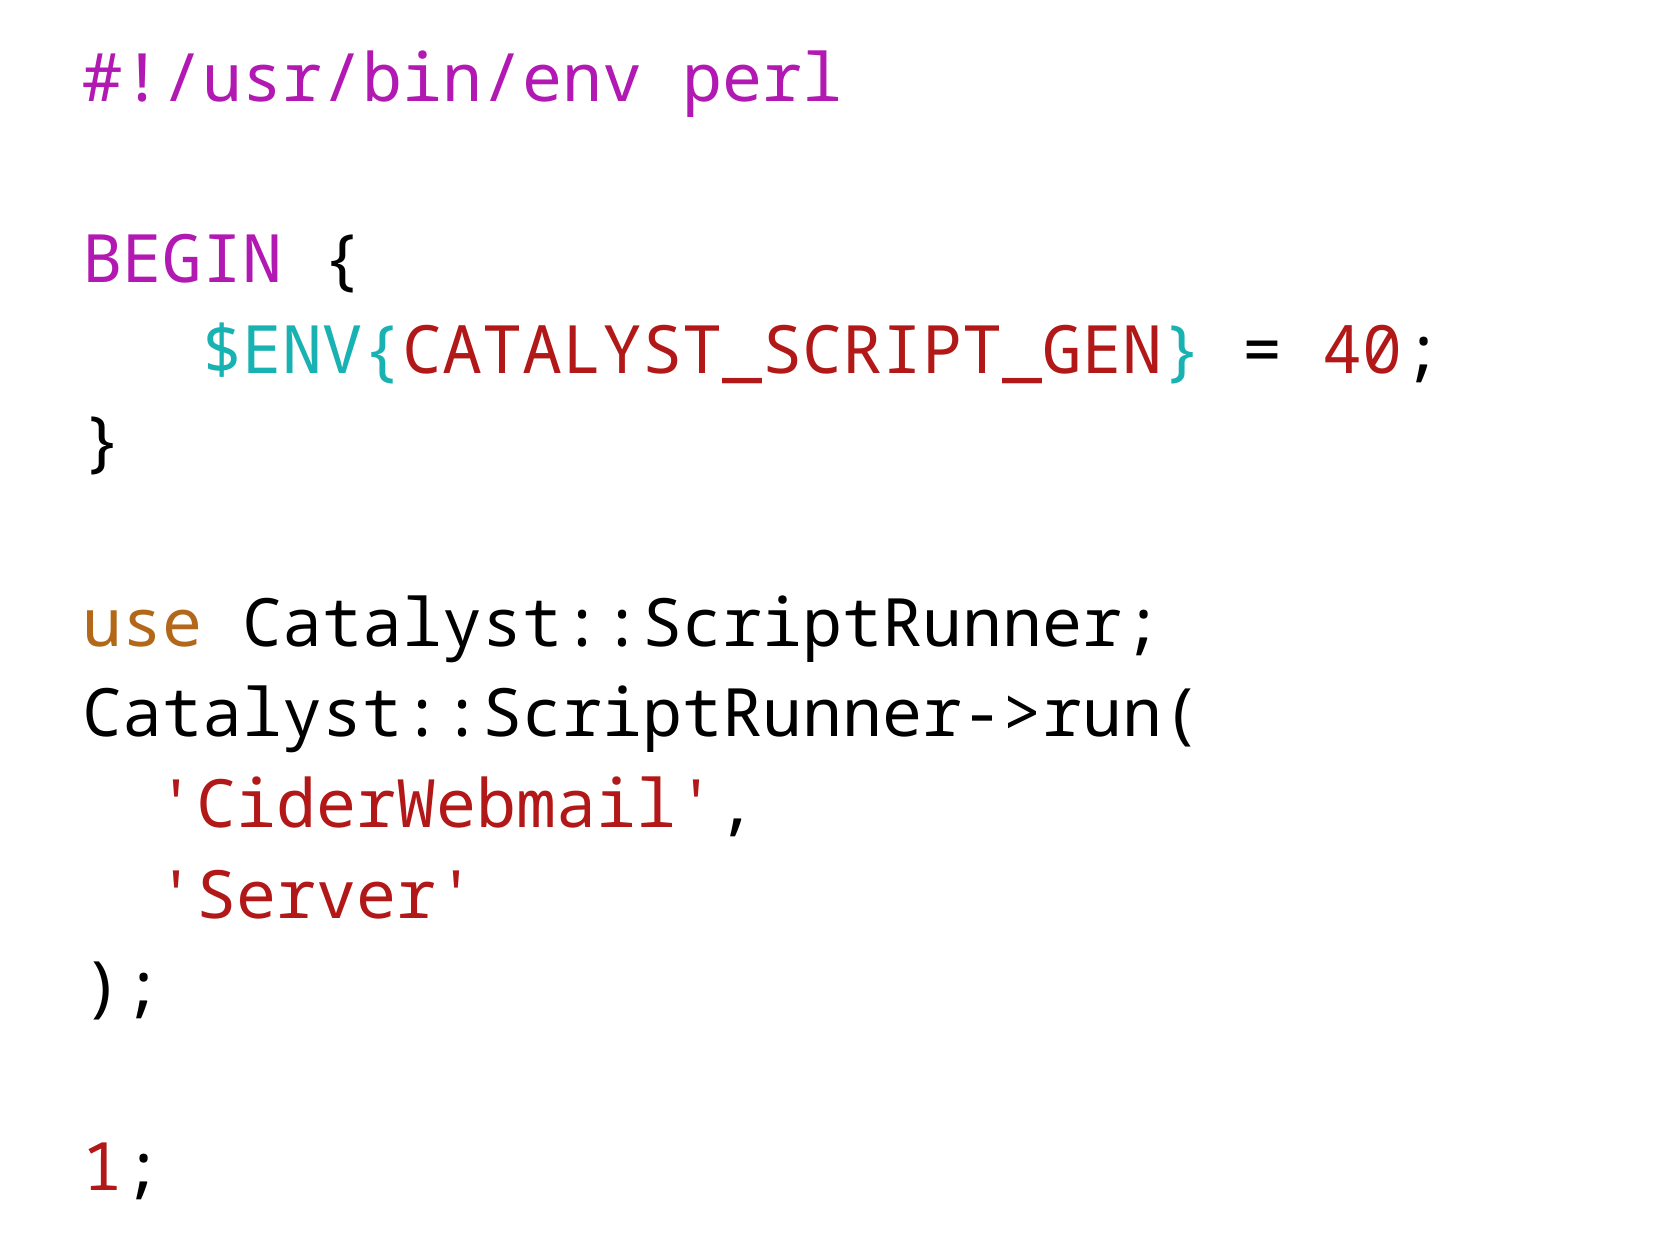

# #!/usr/bin/env perl BEGIN {    $ENV{CATALYST_SCRIPT_GEN} = 40; } use Catalyst::ScriptRunner; Catalyst::ScriptRunner->run(
	'CiderWebmail',
	'Server'
);
1;